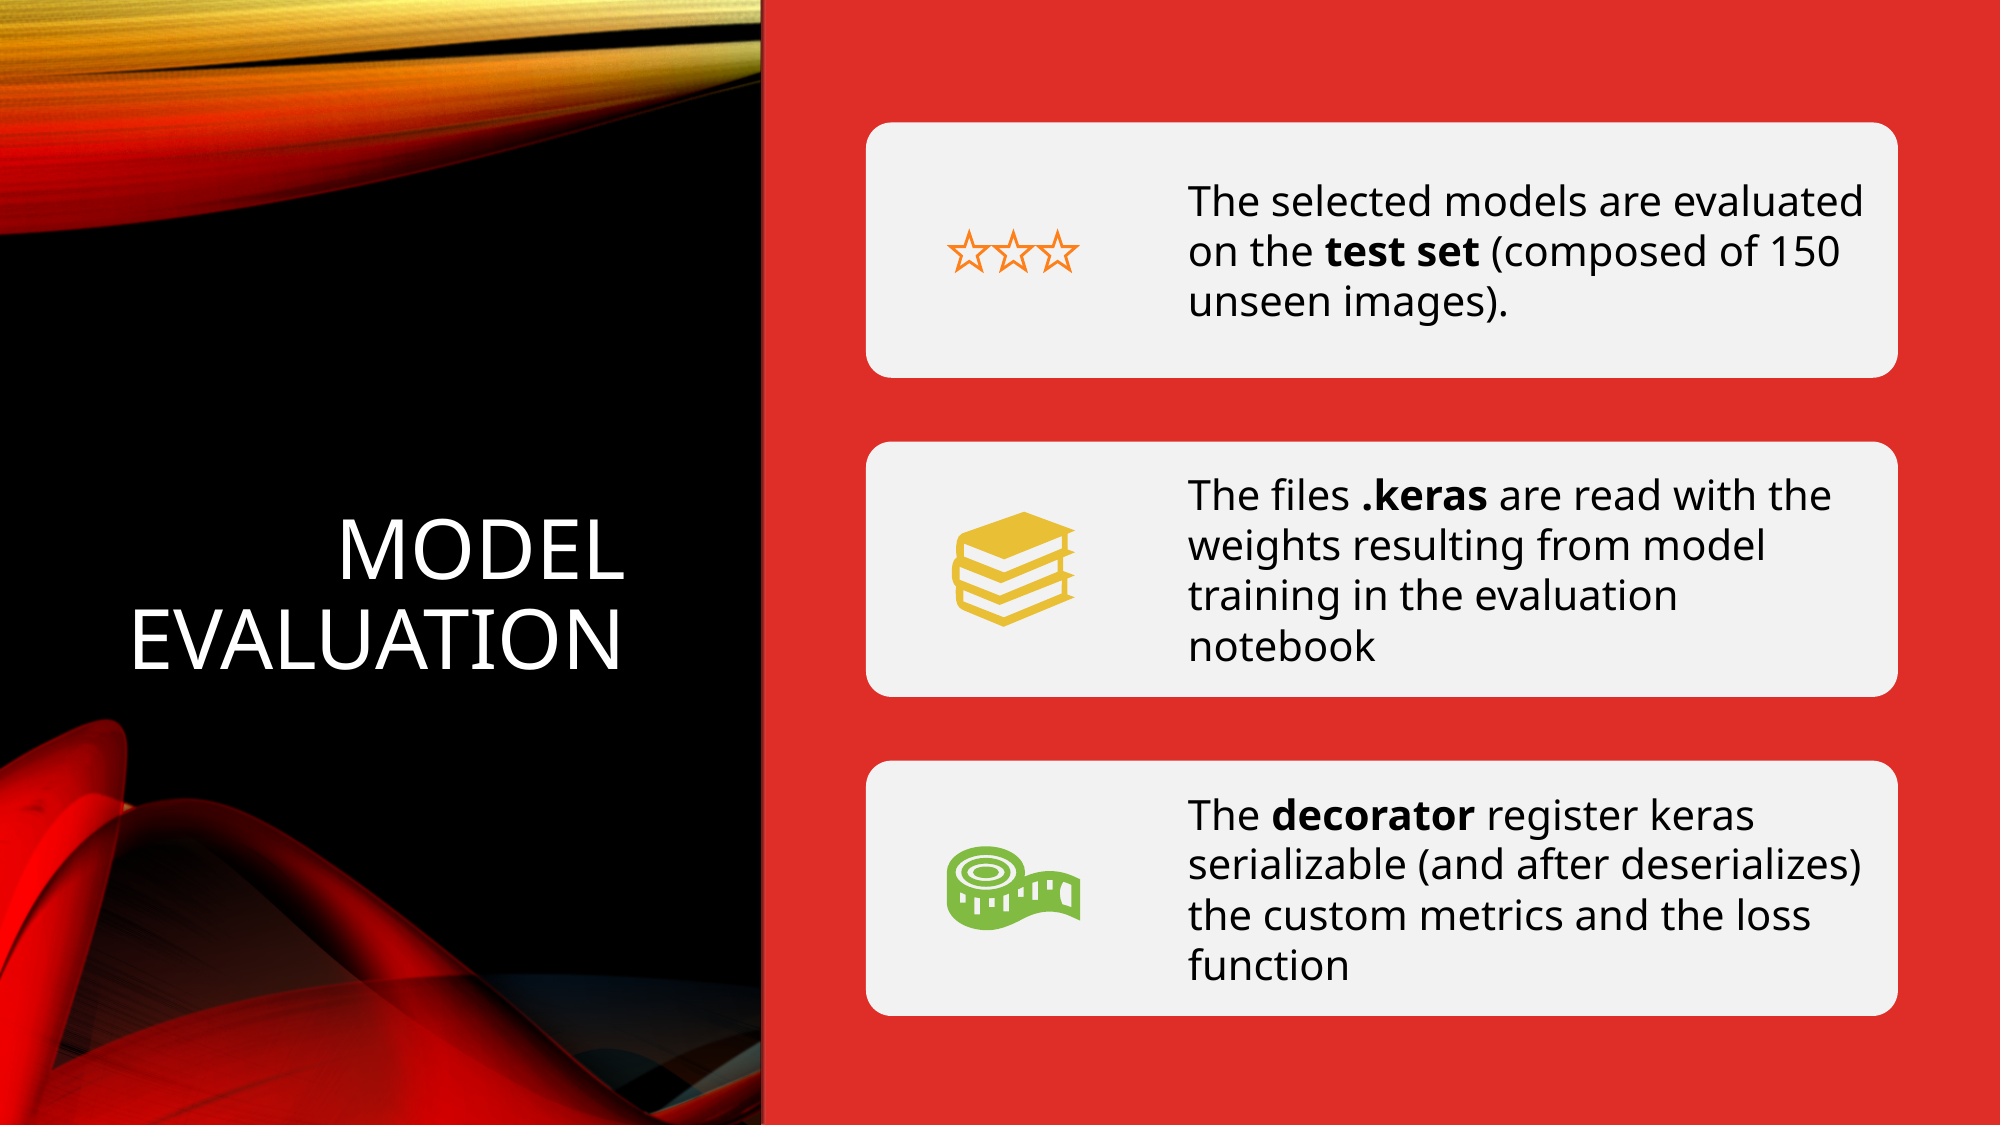

The selected models are evaluated on the test set (composed of 150 unseen images).
The files .keras are read with the weights resulting from model training in the evaluation notebook
The decorator register keras serializable (and after deserializes) the custom metrics and the loss function
# Model evaluation